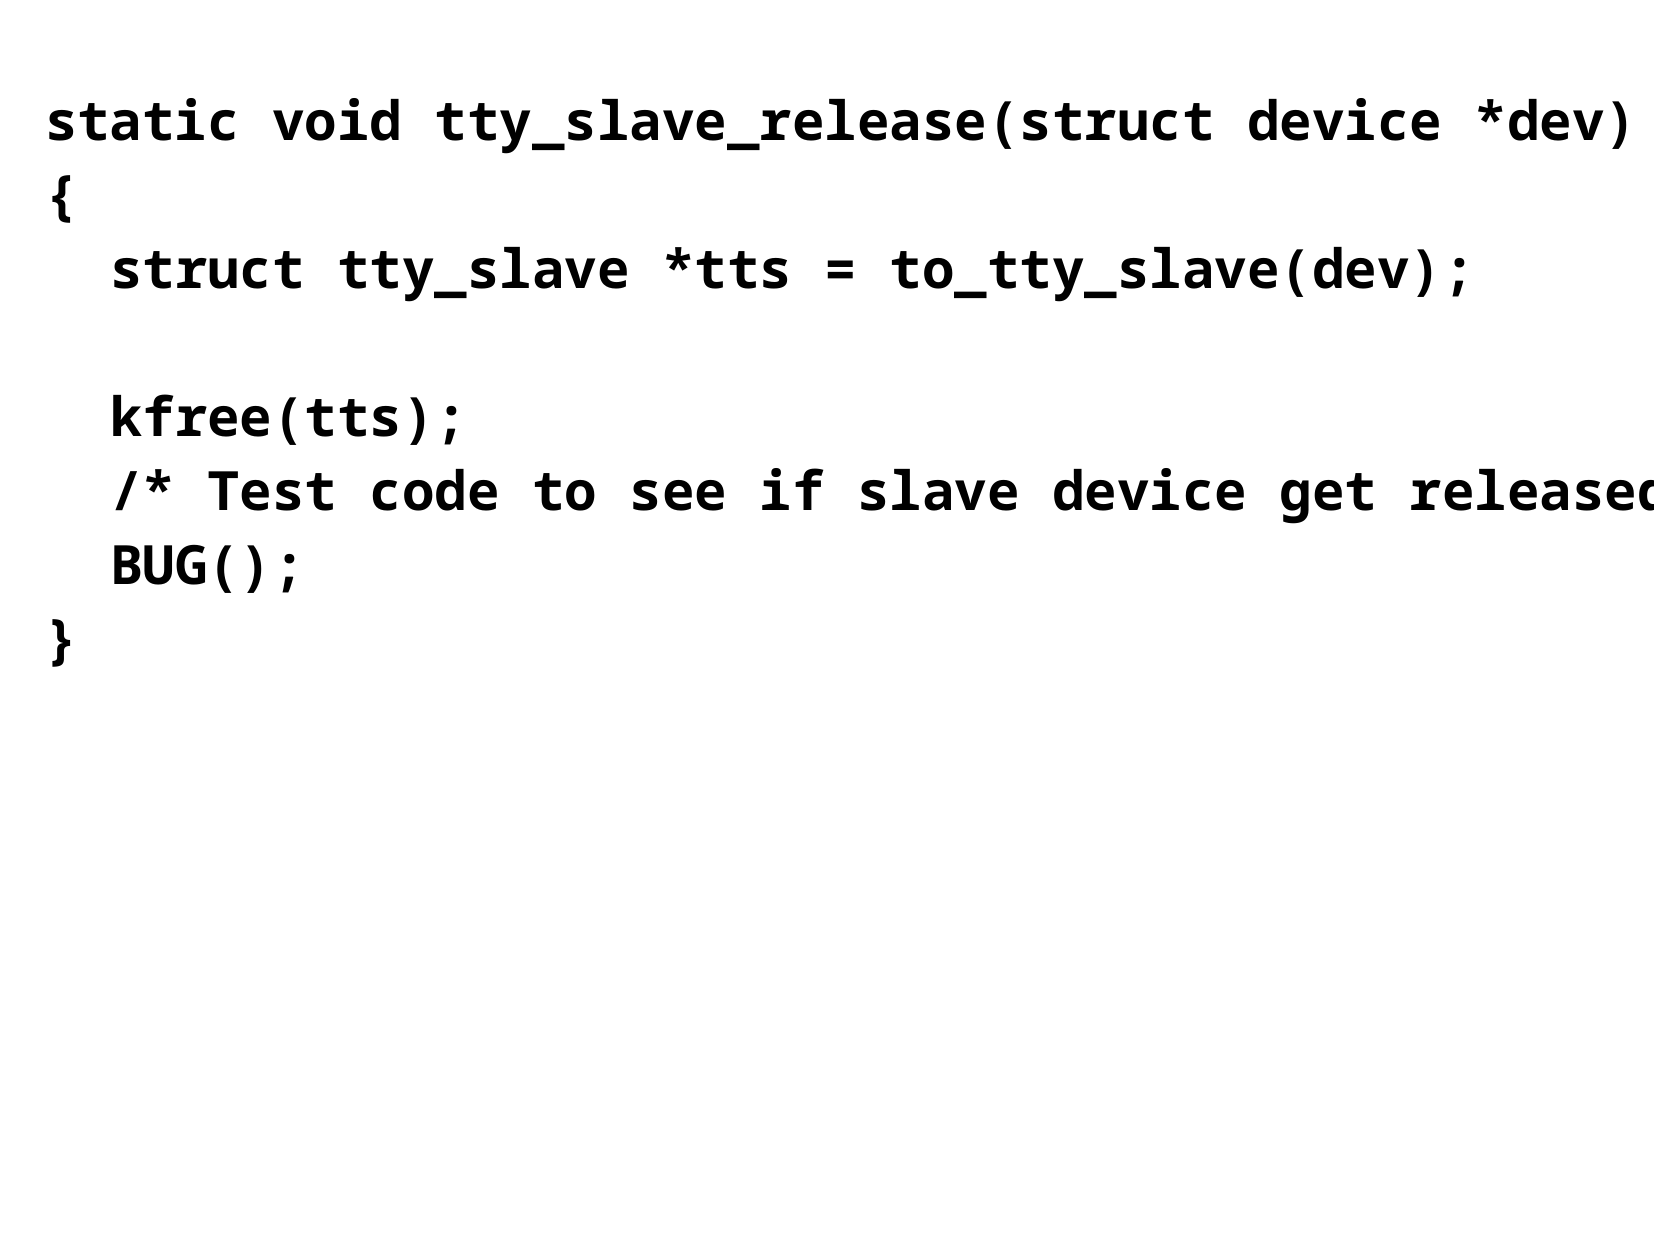

static void tty_slave_release(struct device *dev)
{
 struct tty_slave *tts = to_tty_slave(dev);
 kfree(tts);
 /* Test code to see if slave device get released */
 BUG();
}